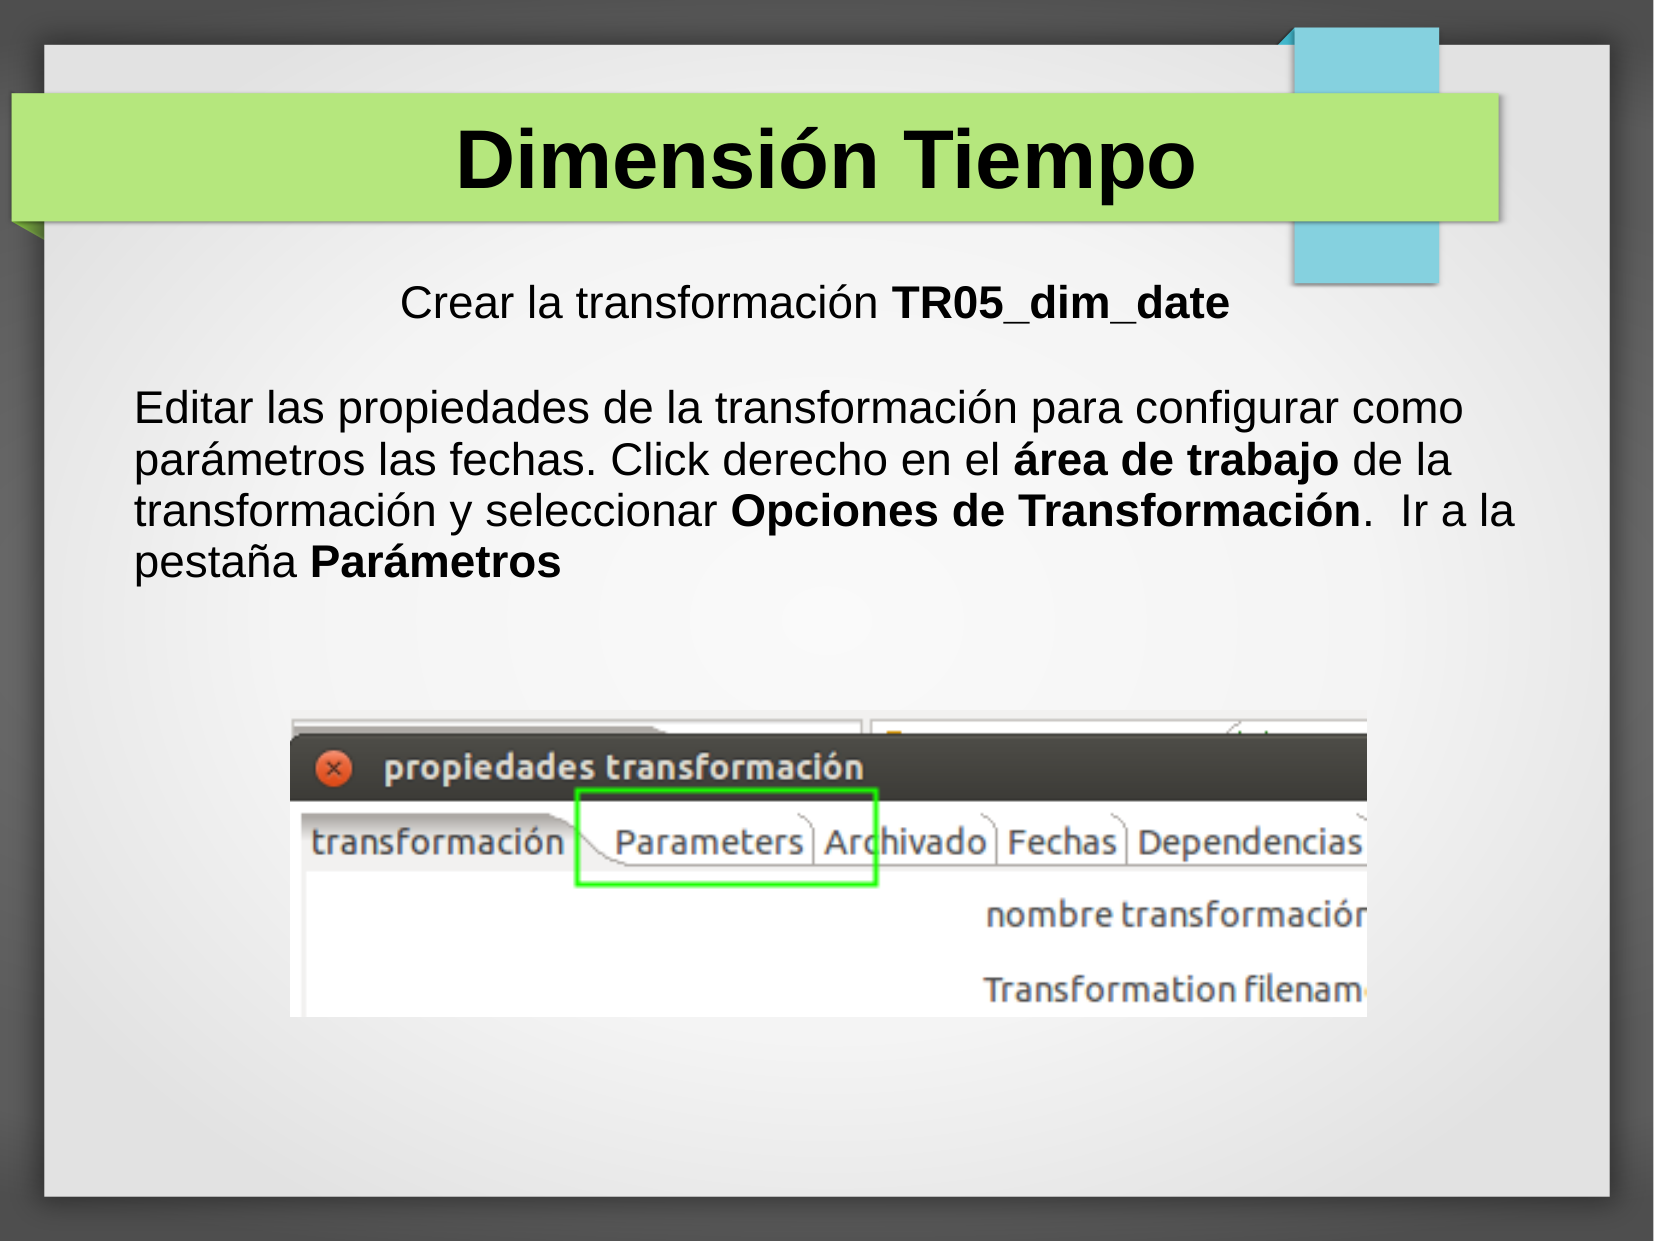

# Dimensión Tiempo
Crear la transformación TR05_dim_date
Editar las propiedades de la transformación para configurar como parámetros las fechas. Click derecho en el área de trabajo de la transformación y seleccionar Opciones de Transformación. Ir a la pestaña Parámetros